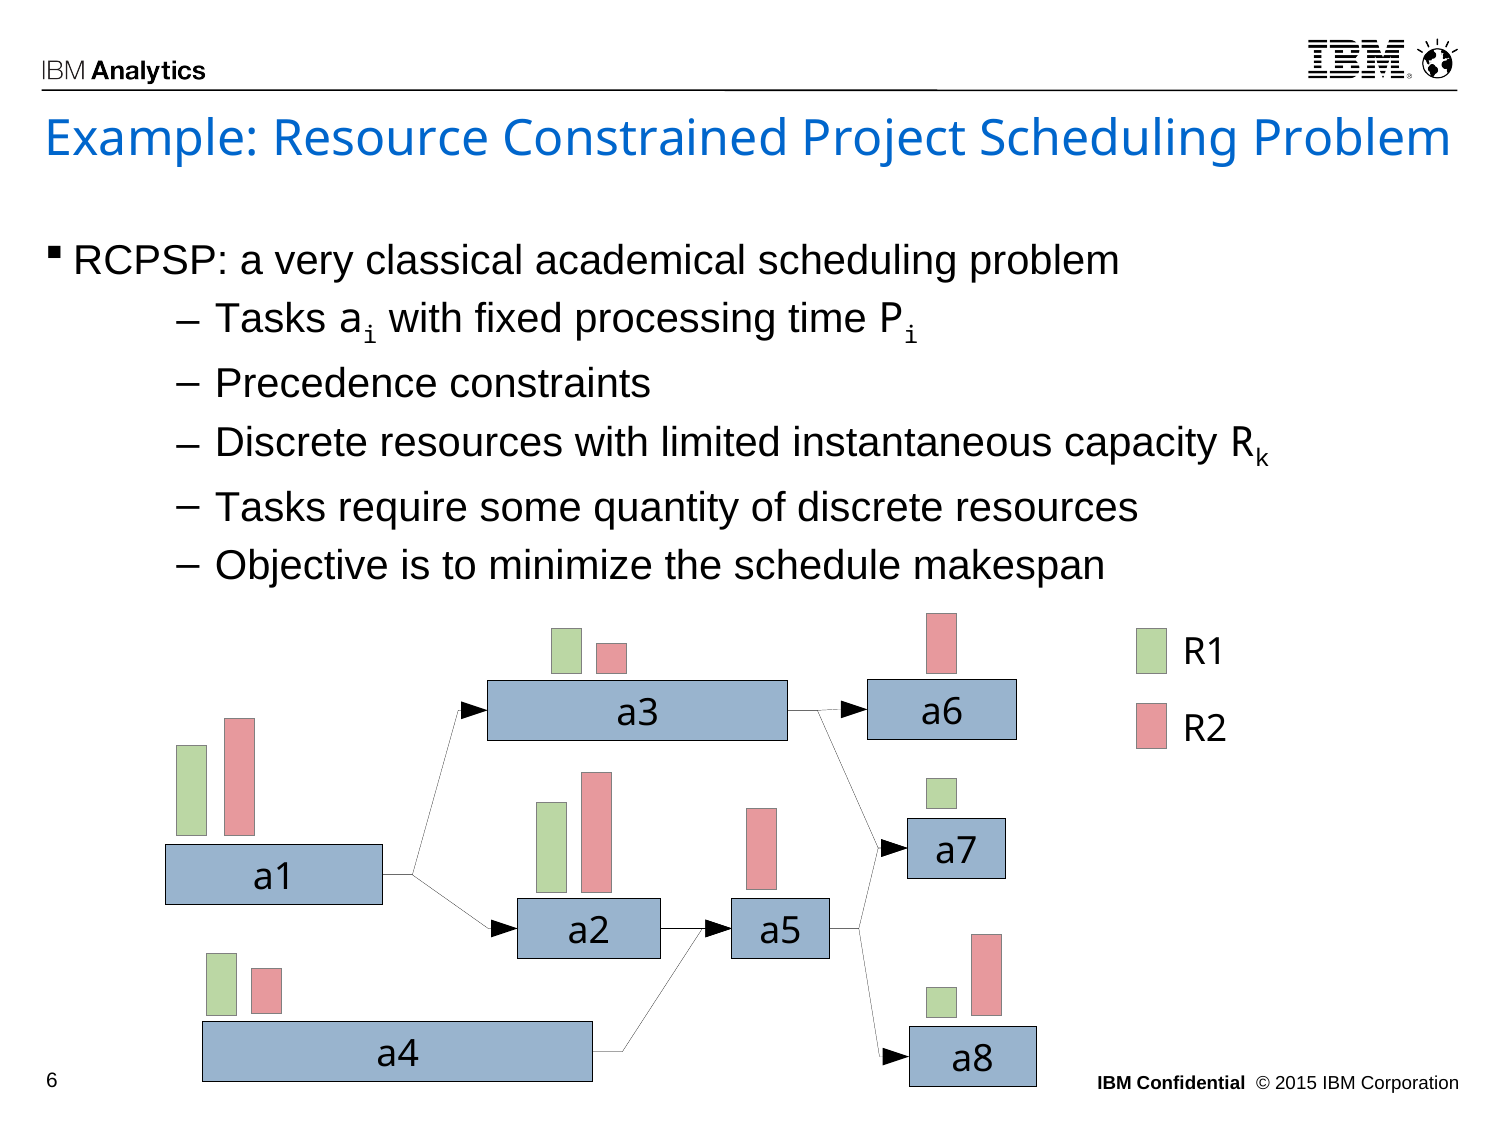

# Example: Resource Constrained Project Scheduling Problem
RCPSP: a very classical academical scheduling problem
 Tasks ai with fixed processing time Pi
 Precedence constraints
 Discrete resources with limited instantaneous capacity Rk
 Tasks require some quantity of discrete resources
 Objective is to minimize the schedule makespan
R1
a6
a3
R2
a7
a1
a2
a5
a4
a8